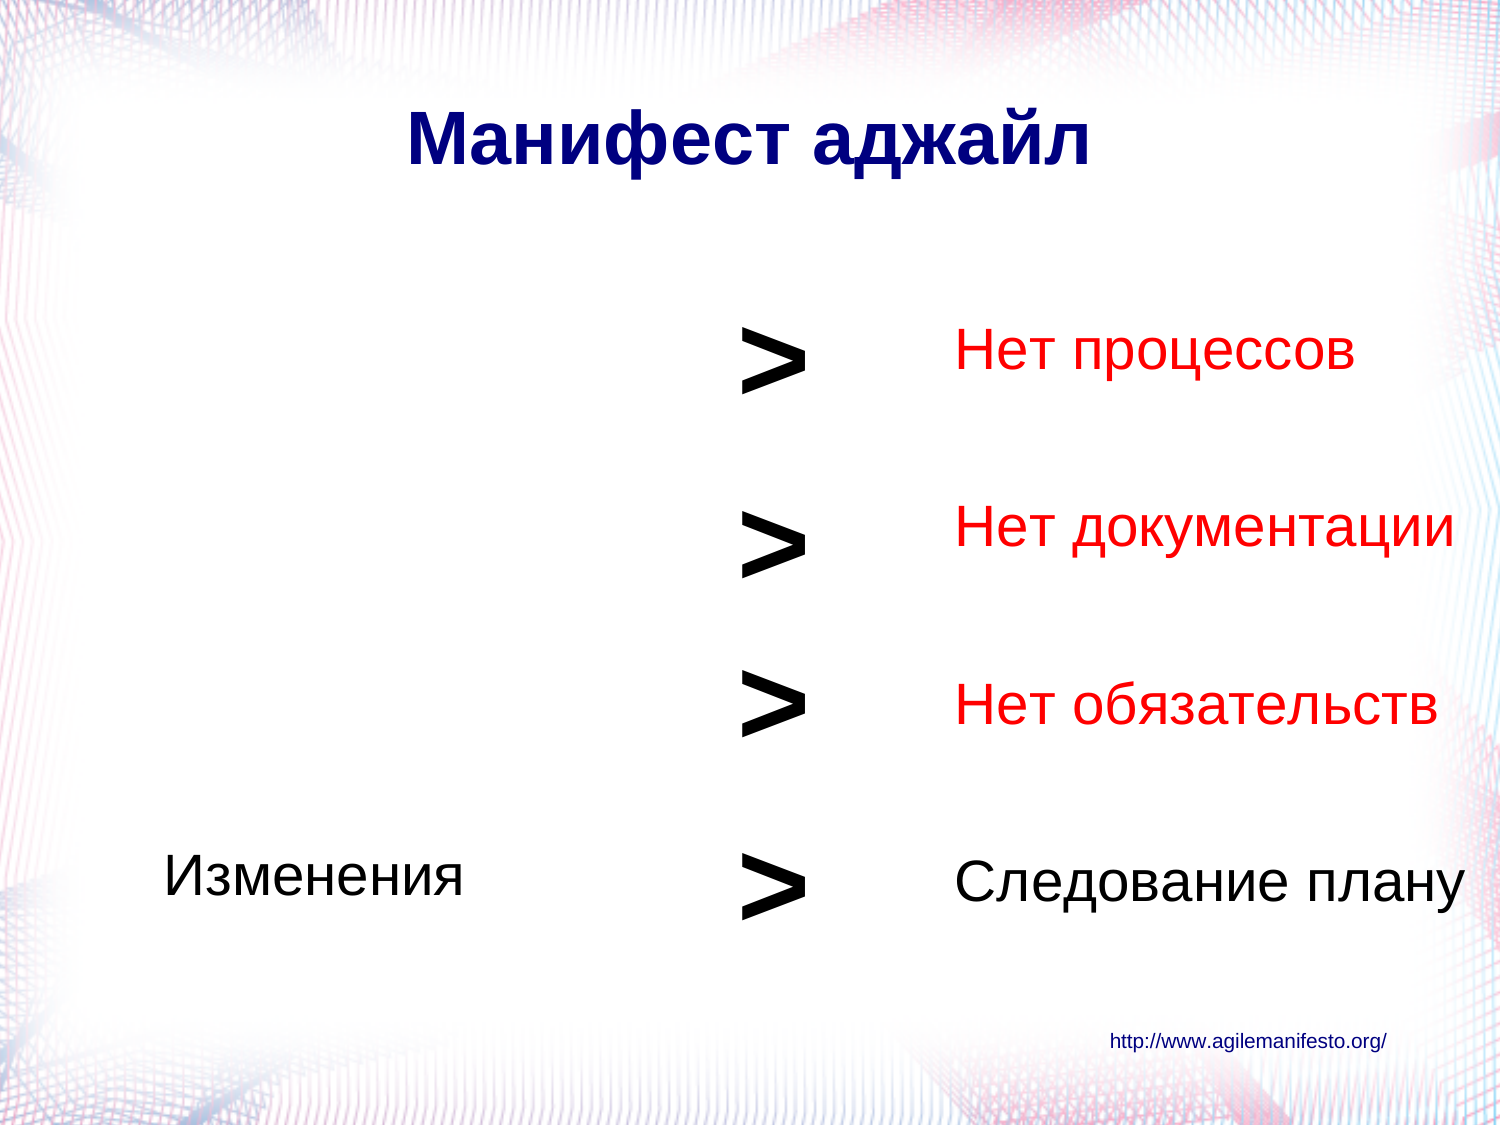

# Манифест аджайл
>
Изменения
Нет процессов
Нет документации
Нет обязательств
Следование плану
>
>
>
http://www.agilemanifesto.org/